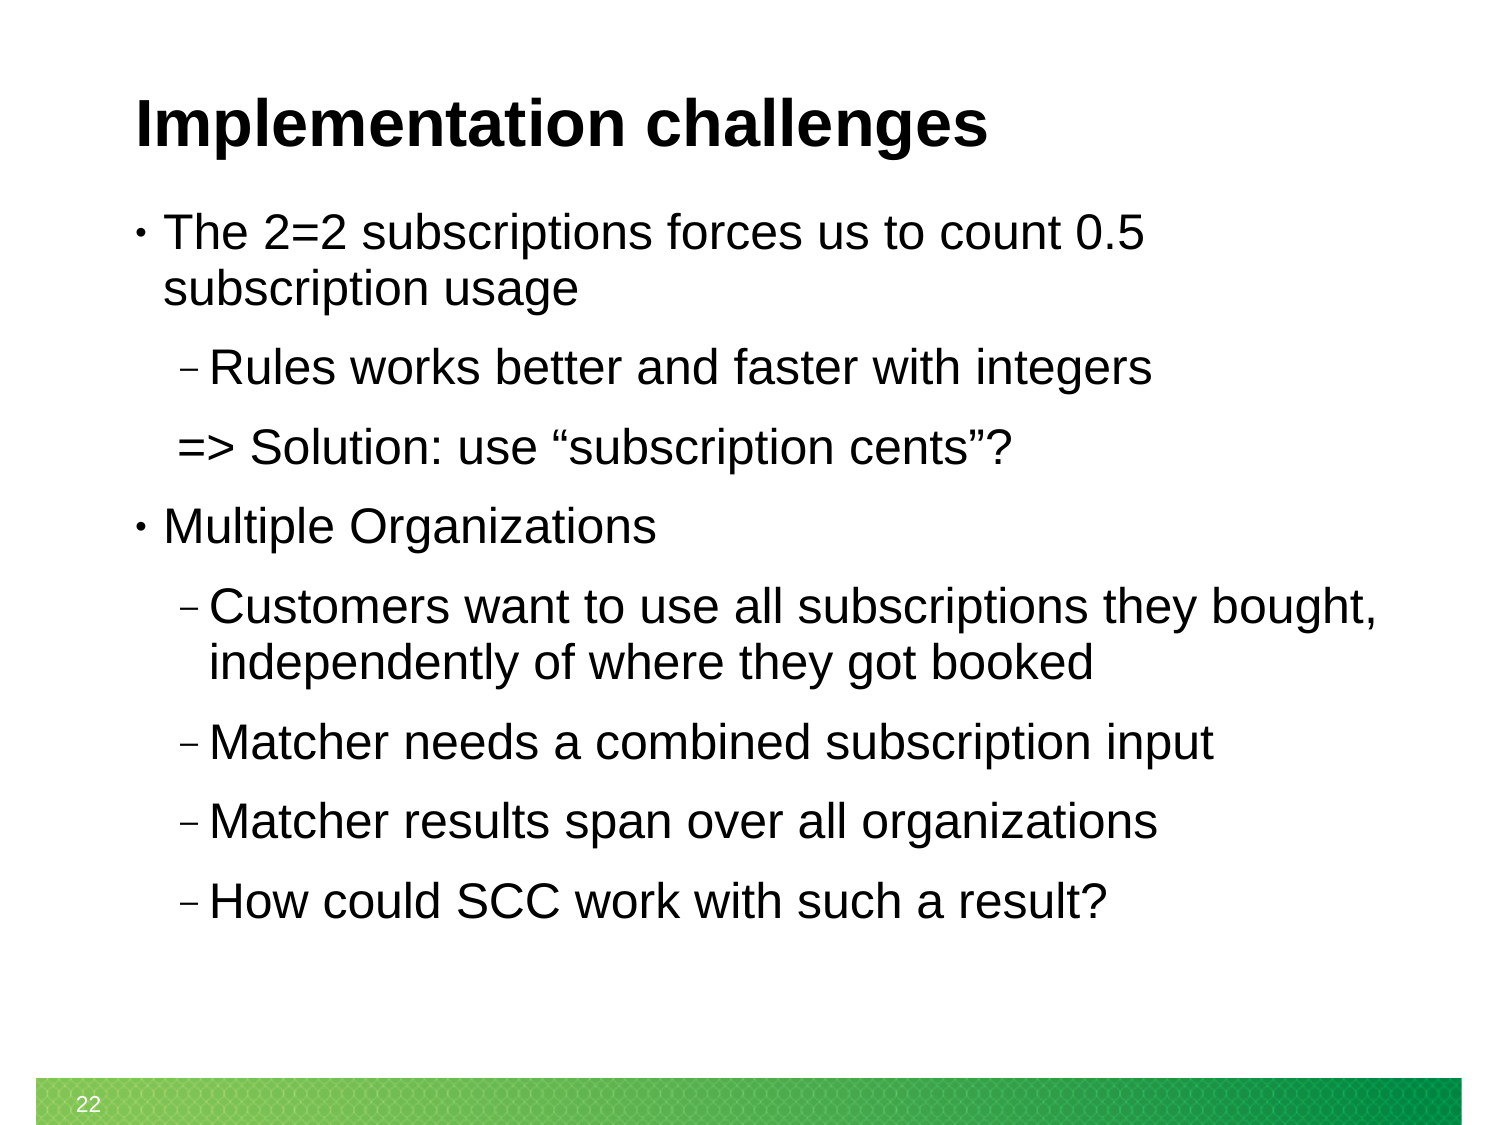

# Implementation challenges
The 2=2 subscriptions forces us to count 0.5 subscription usage
Rules works better and faster with integers
 => Solution: use “subscription cents”?
Multiple Organizations
Customers want to use all subscriptions they bought, independently of where they got booked
Matcher needs a combined subscription input
Matcher results span over all organizations
How could SCC work with such a result?